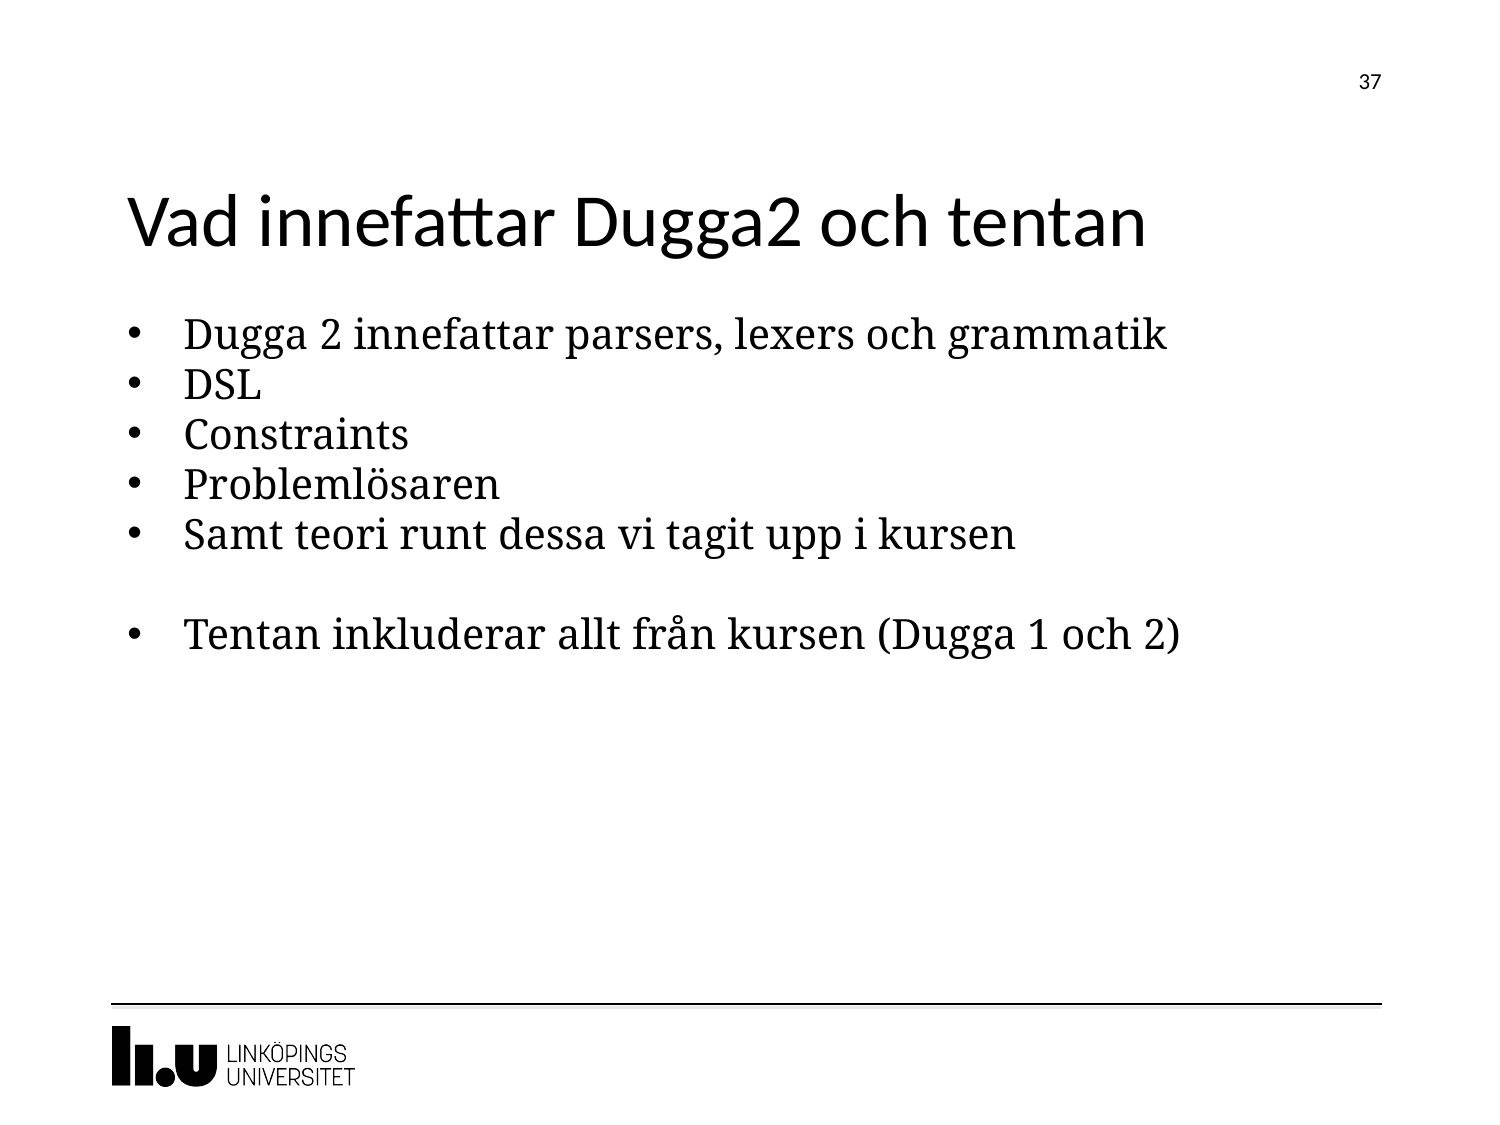

Vad innefattar Dugga2 och tentan
Dugga 2 innefattar parsers, lexers och grammatik
DSL
Constraints
Problemlösaren
Samt teori runt dessa vi tagit upp i kursen
Tentan inkluderar allt från kursen (Dugga 1 och 2)